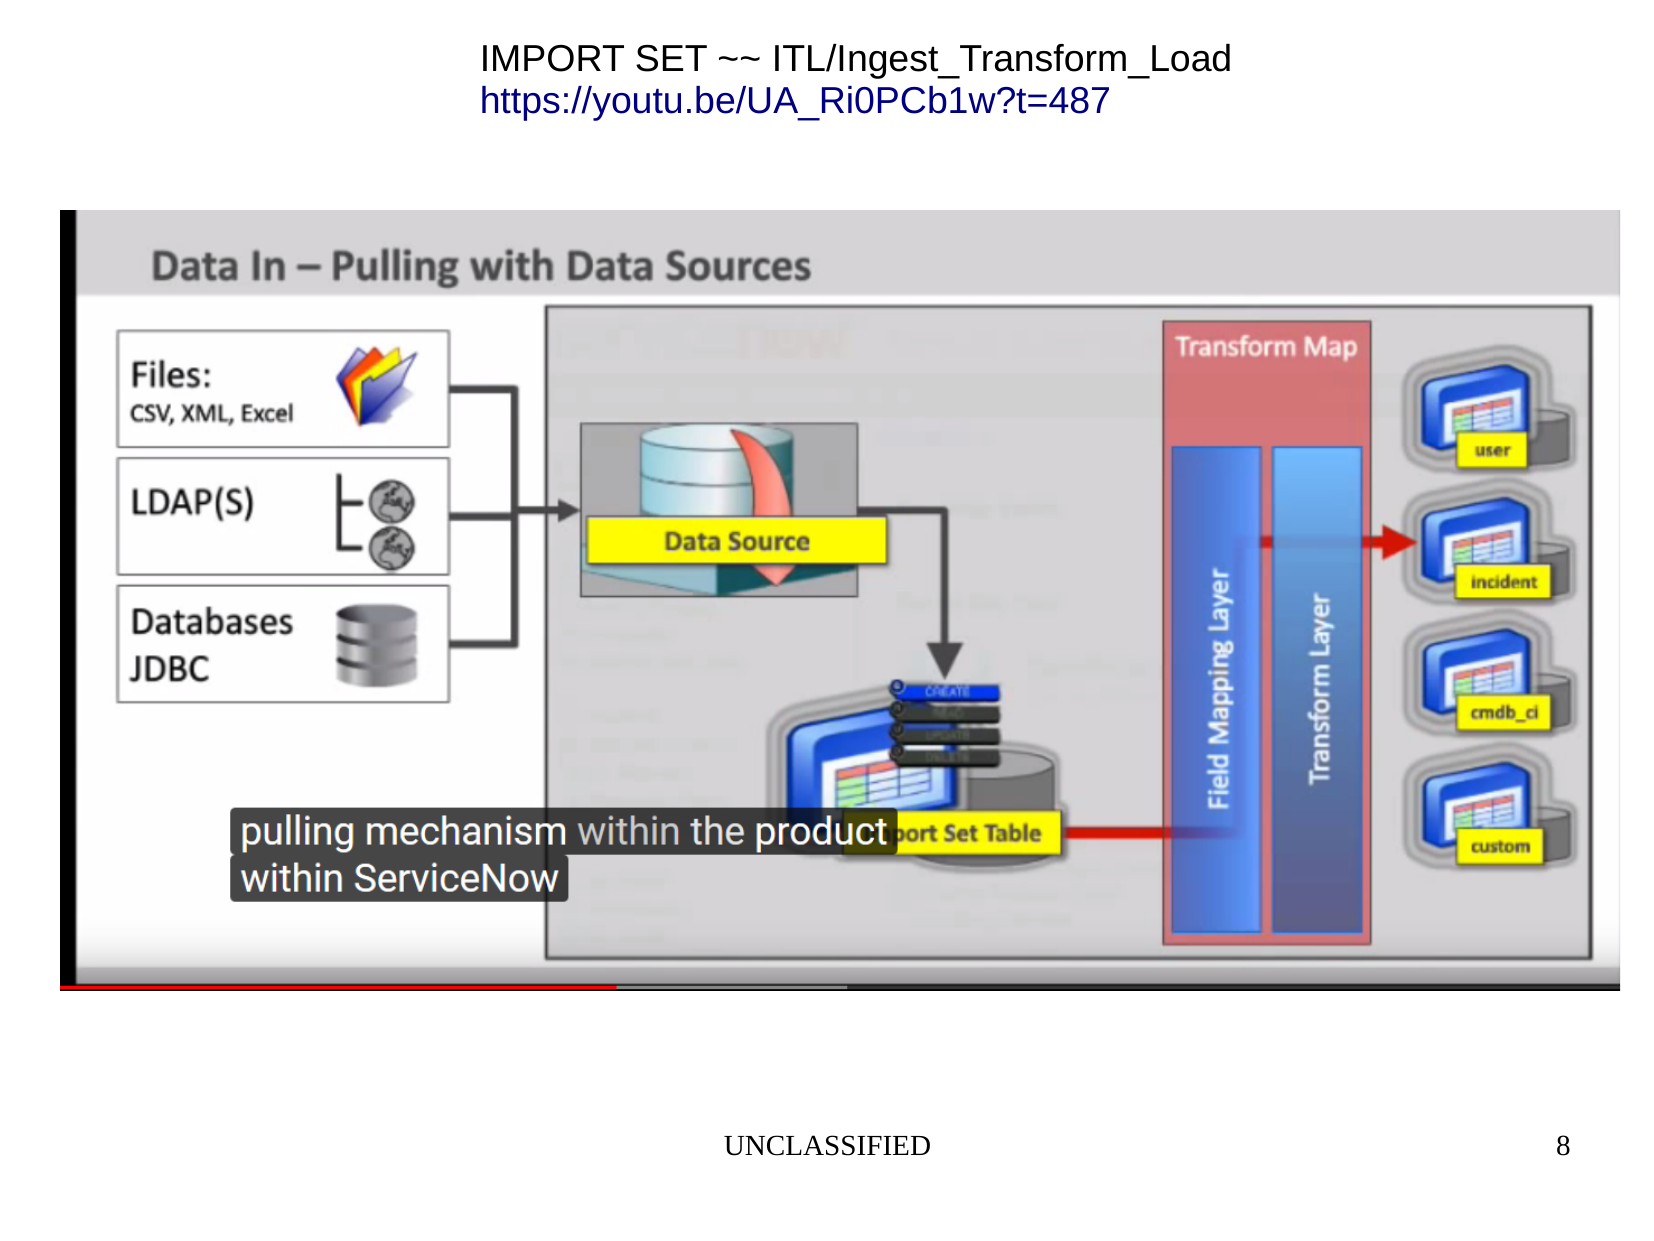

IMPORT SET ~~ ITL/Ingest_Transform_Load
https://youtu.be/UA_Ri0PCb1w?t=487
UNCLASSIFIED
8